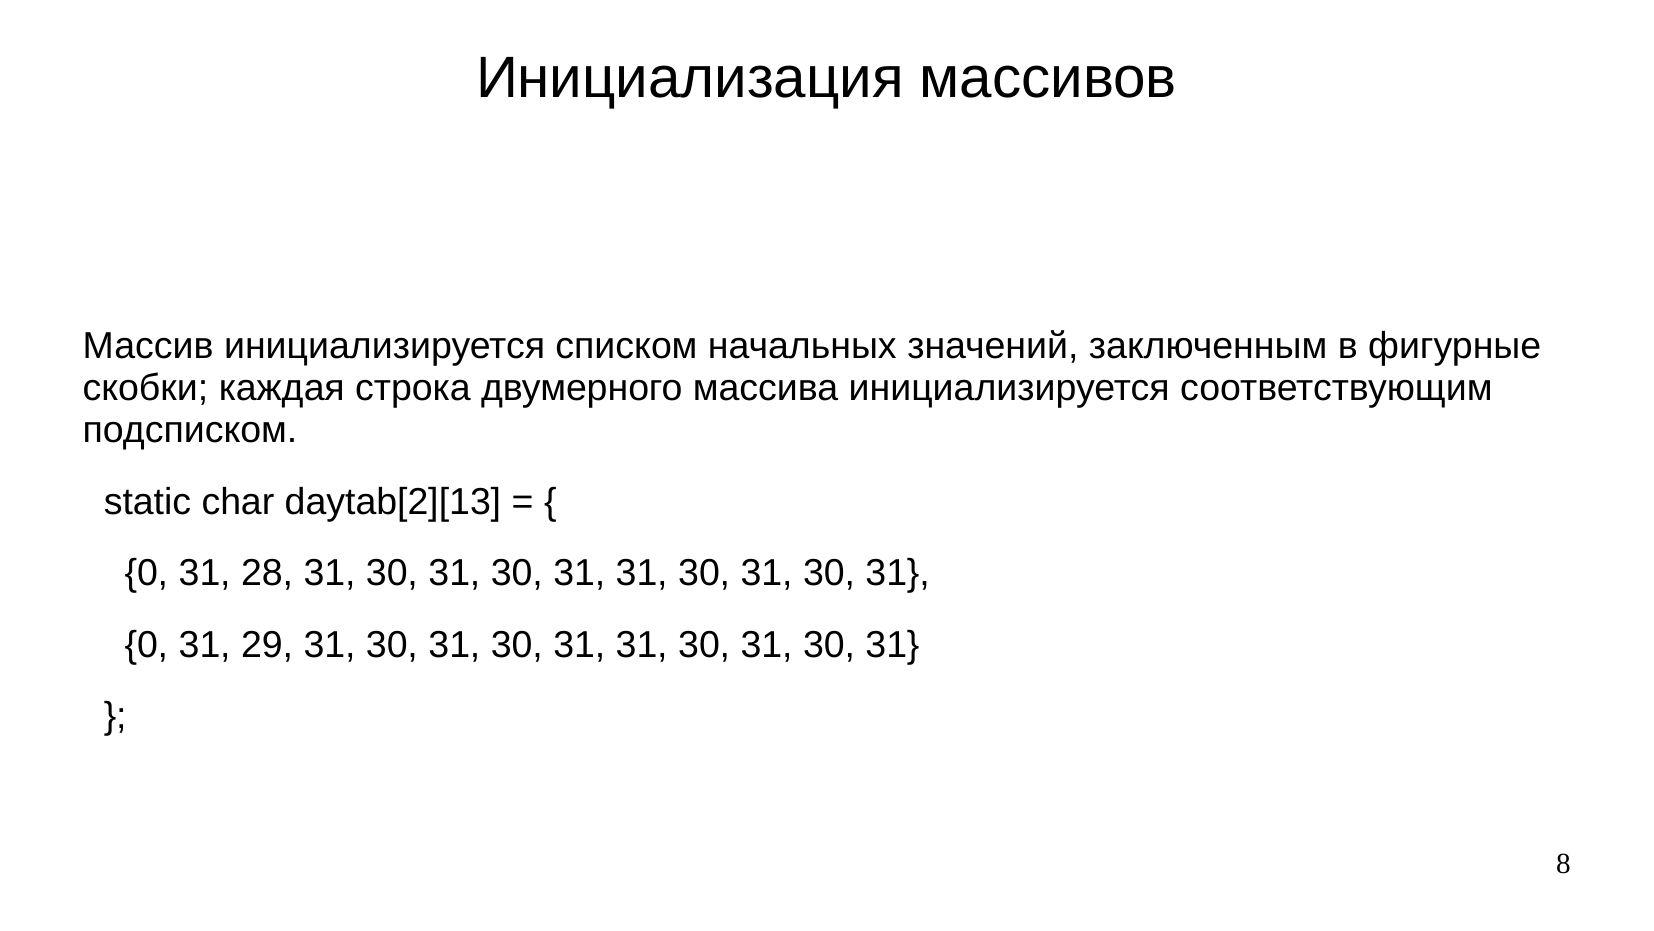

# Инициализация массивов
Массив инициализируется списком начальных значений, заключенным в фигурные скобки; каждая строка двумерного массива инициализируется соответствующим подсписком.
 static char daytab[2][13] = {
 {0, 31, 28, 31, 30, 31, 30, 31, 31, 30, 31, 30, 31},
 {0, 31, 29, 31, 30, 31, 30, 31, 31, 30, 31, 30, 31}
 };
8